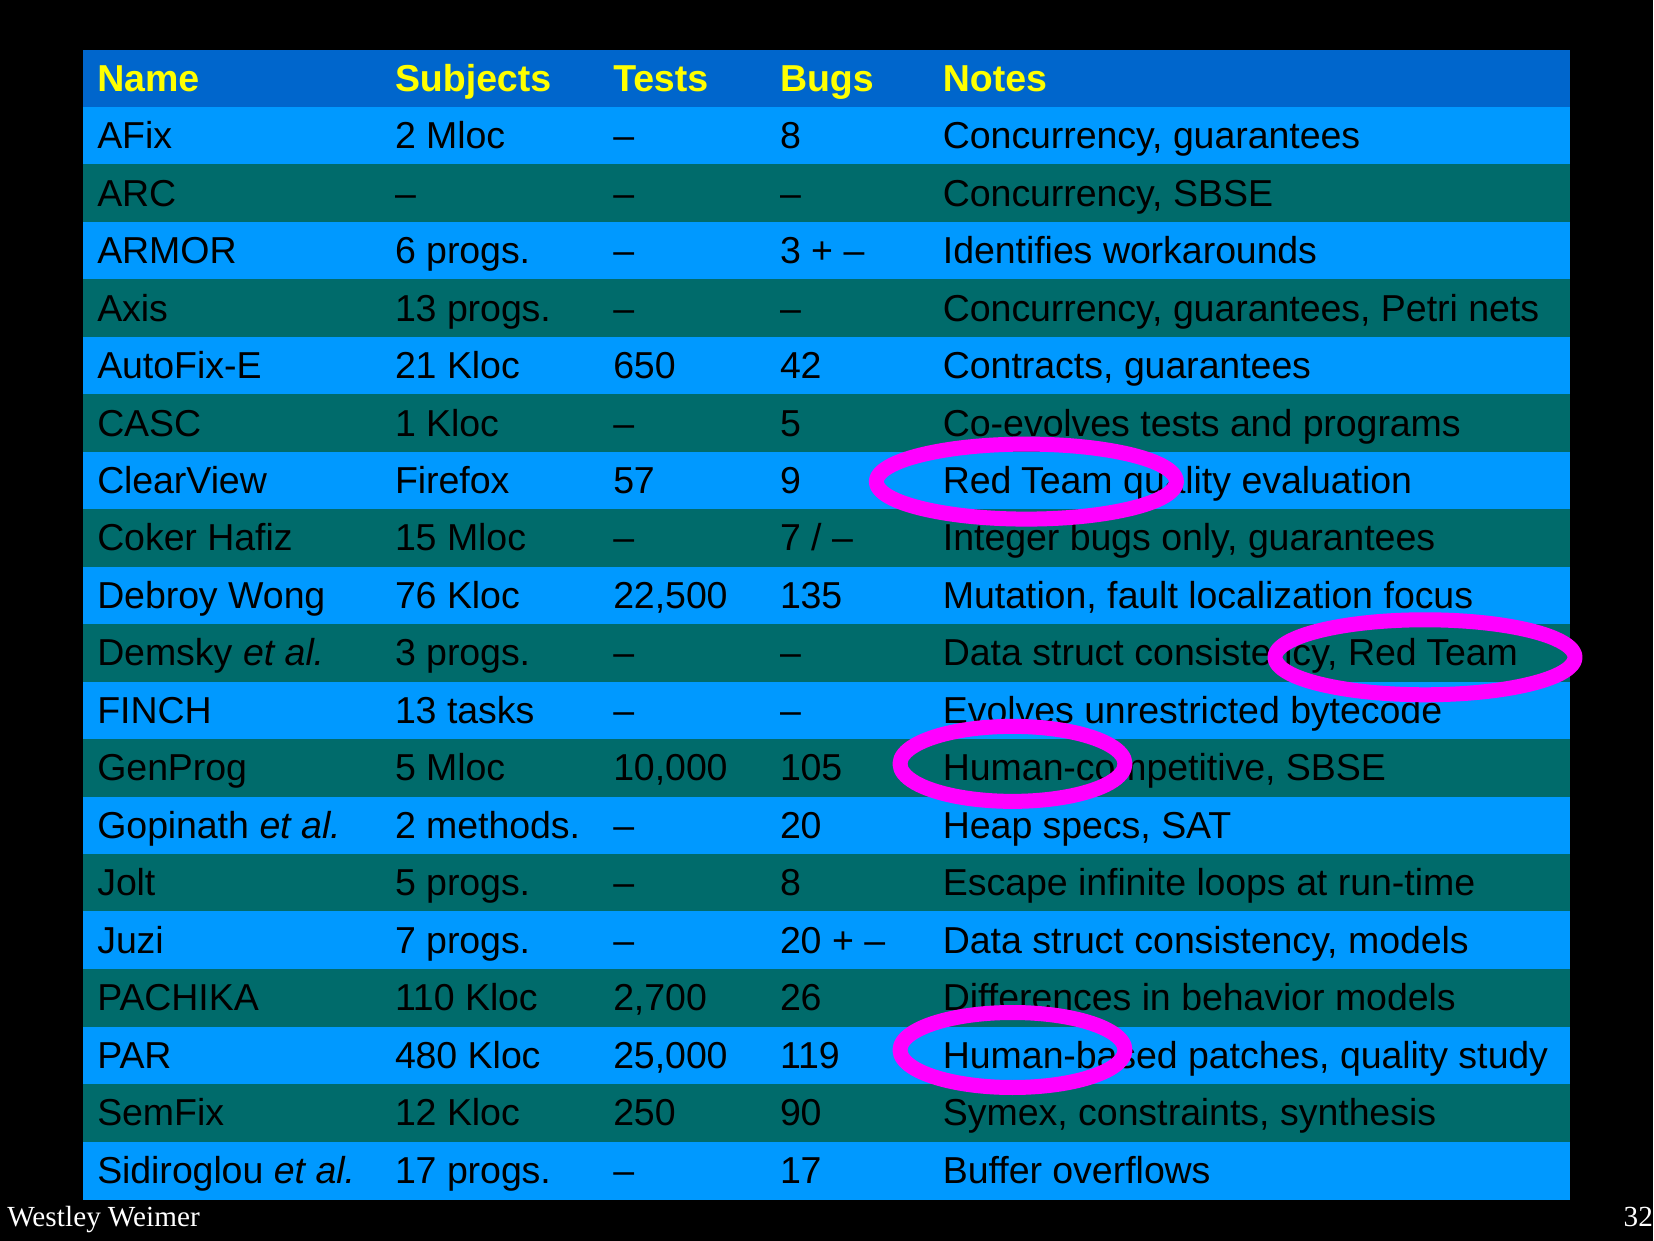

| Name | Subjects | Tests | Bugs | Notes |
| --- | --- | --- | --- | --- |
| AFix | 2 Mloc | – | 8 | Concurrency, guarantees |
| ARC | – | – | – | Concurrency, SBSE |
| ARMOR | 6 progs. | – | 3 + – | Identifies workarounds |
| Axis | 13 progs. | – | – | Concurrency, guarantees, Petri nets |
| AutoFix-E | 21 Kloc | 650 | 42 | Contracts, guarantees |
| CASC | 1 Kloc | – | 5 | Co-evolves tests and programs |
| ClearView | Firefox | 57 | 9 | Red Team quality evaluation |
| Coker Hafiz | 15 Mloc | – | 7 / – | Integer bugs only, guarantees |
| Debroy Wong | 76 Kloc | 22,500 | 135 | Mutation, fault localization focus |
| Demsky et al. | 3 progs. | – | – | Data struct consistency, Red Team |
| FINCH | 13 tasks | – | – | Evolves unrestricted bytecode |
| GenProg | 5 Mloc | 10,000 | 105 | Human-competitive, SBSE |
| Gopinath et al. | 2 methods. | – | 20 | Heap specs, SAT |
| Jolt | 5 progs. | – | 8 | Escape infinite loops at run-time |
| Juzi | 7 progs. | – | 20 + – | Data struct consistency, models |
| PACHIKA | 110 Kloc | 2,700 | 26 | Differences in behavior models |
| PAR | 480 Kloc | 25,000 | 119 | Human-based patches, quality study |
| SemFix | 12 Kloc | 250 | 90 | Symex, constraints, synthesis |
| Sidiroglou et al. | 17 progs. | – | 17 | Buffer overflows |
32